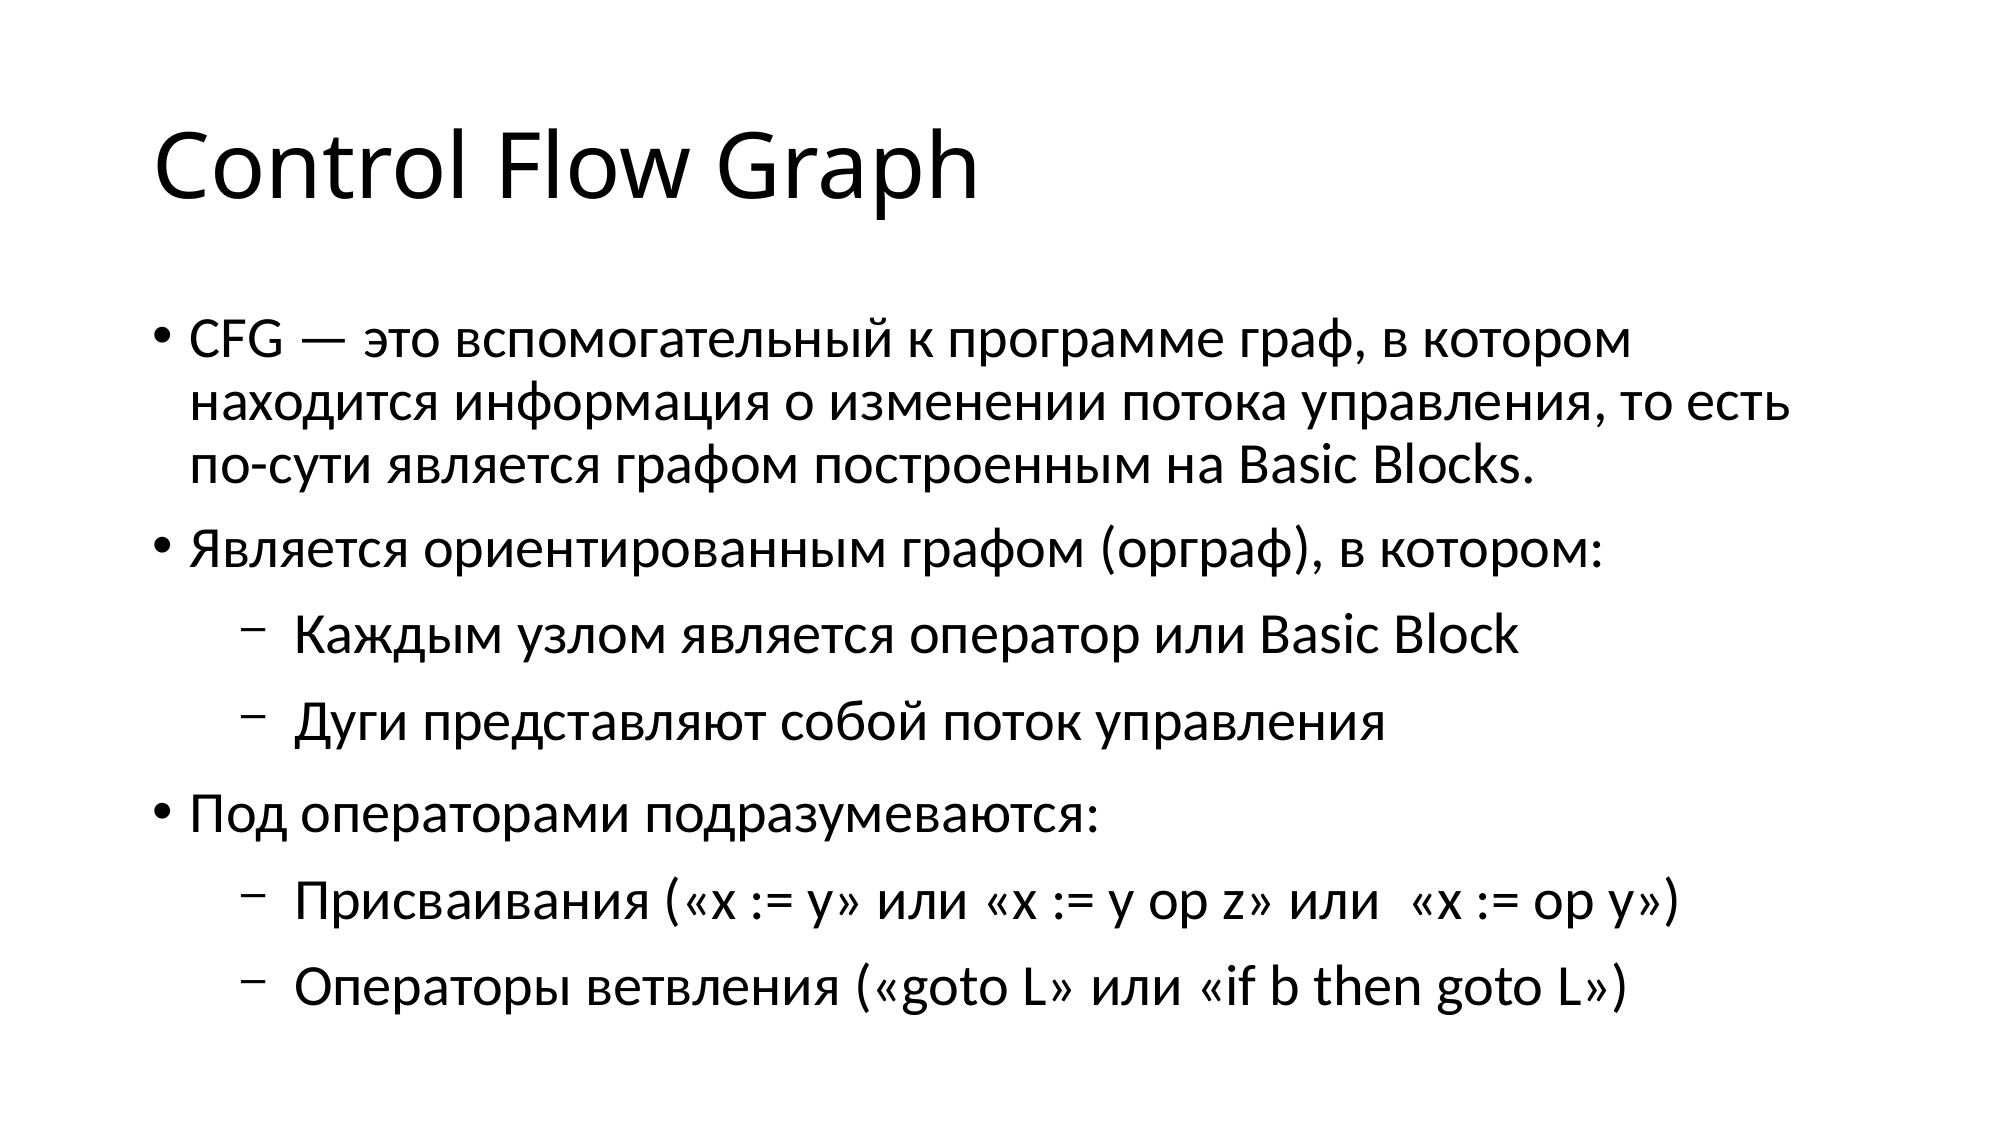

# Control Flow Graph
CFG — это вспомогательный к программе граф, в котором находится информация о изменении потока управления, то есть по-сути является графом построенным на Basic Blocks.
Является ориентированным графом (орграф), в котором:
Каждым узлом является оператор или Basic Block
Дуги представляют собой поток управления
Под операторами подразумеваются:
Присваивания («x := y» или «x := y op z» или «x := op y»)
Операторы ветвления («goto L» или «if b then goto L»)